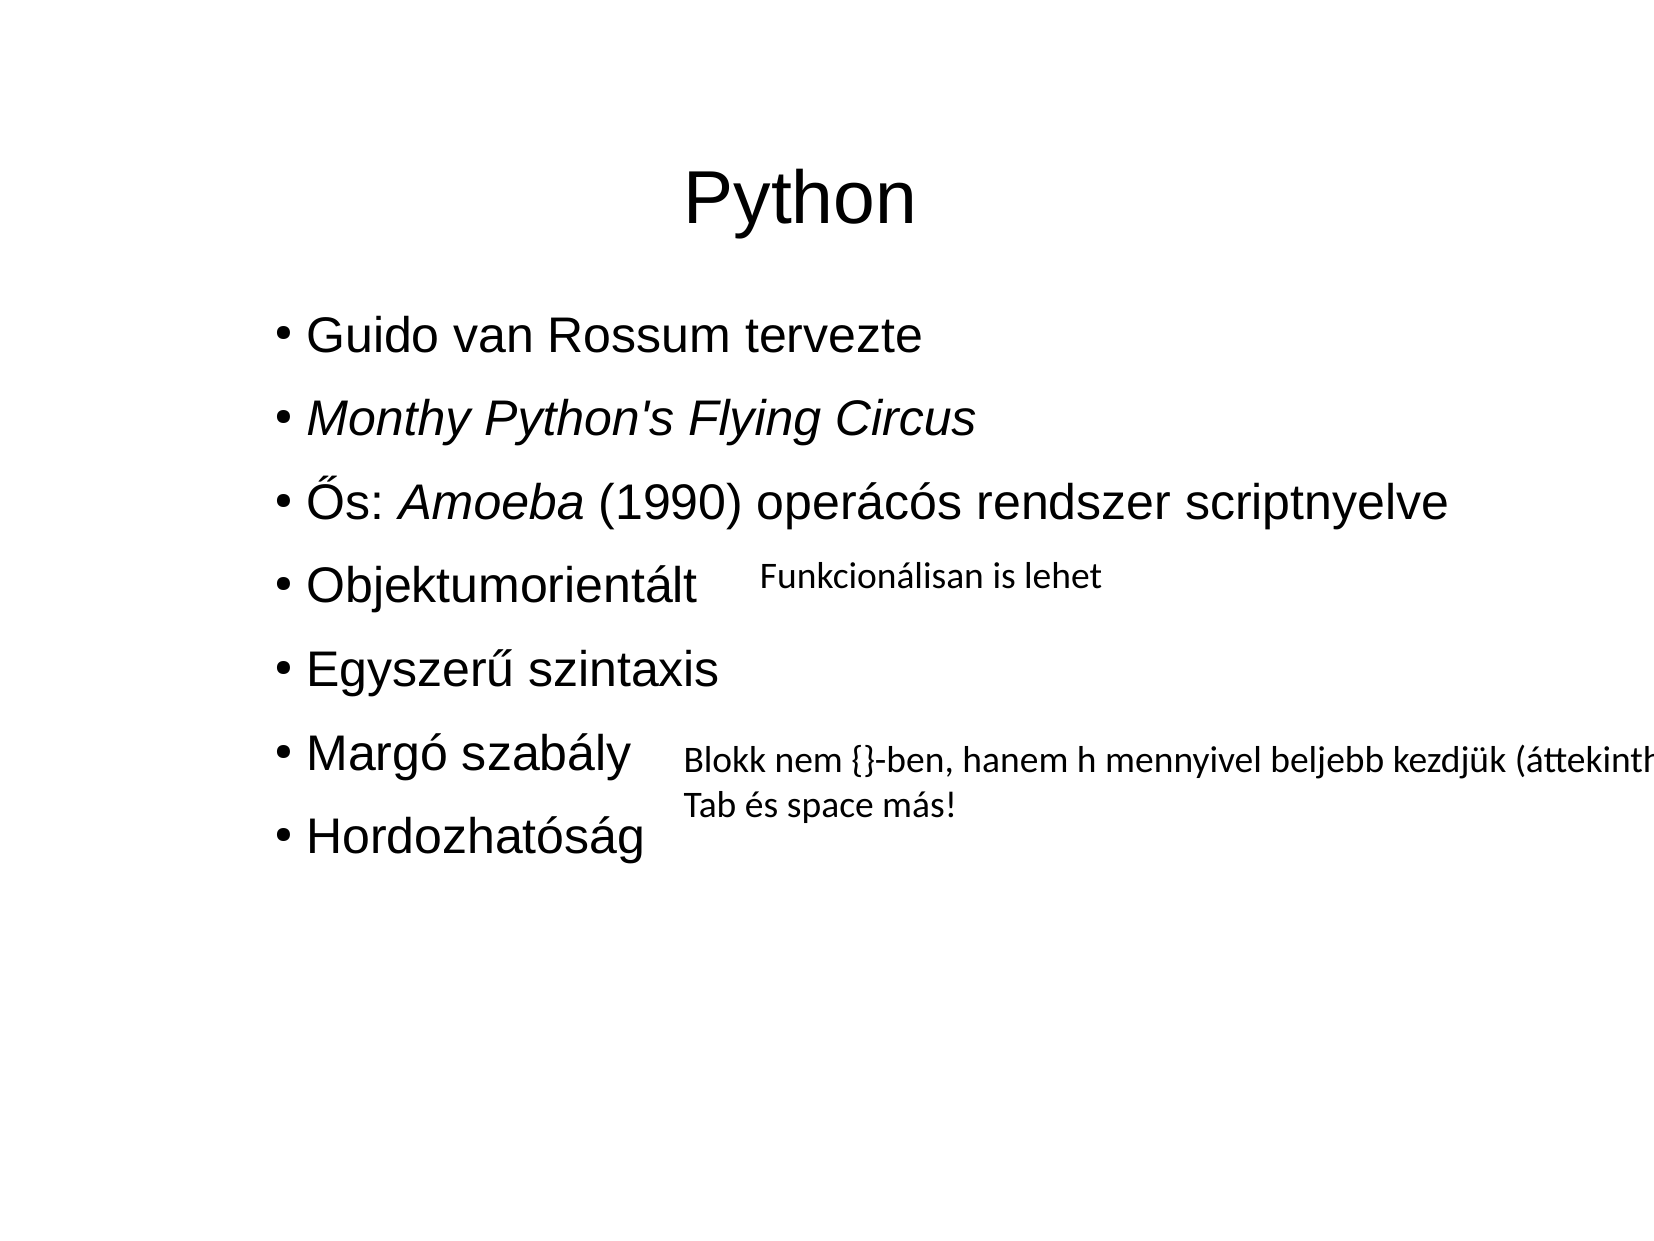

Python
 Guido van Rossum tervezte
 Monthy Python's Flying Circus
 Ős: Amoeba (1990) operácós rendszer scriptnyelve
 Objektumorientált
 Egyszerű szintaxis
 Margó szabály
 Hordozhatóság
Funkcionálisan is lehet
Blokk nem {}-ben, hanem h mennyivel beljebb kezdjük (áttekinthetőbb)
Tab és space más!